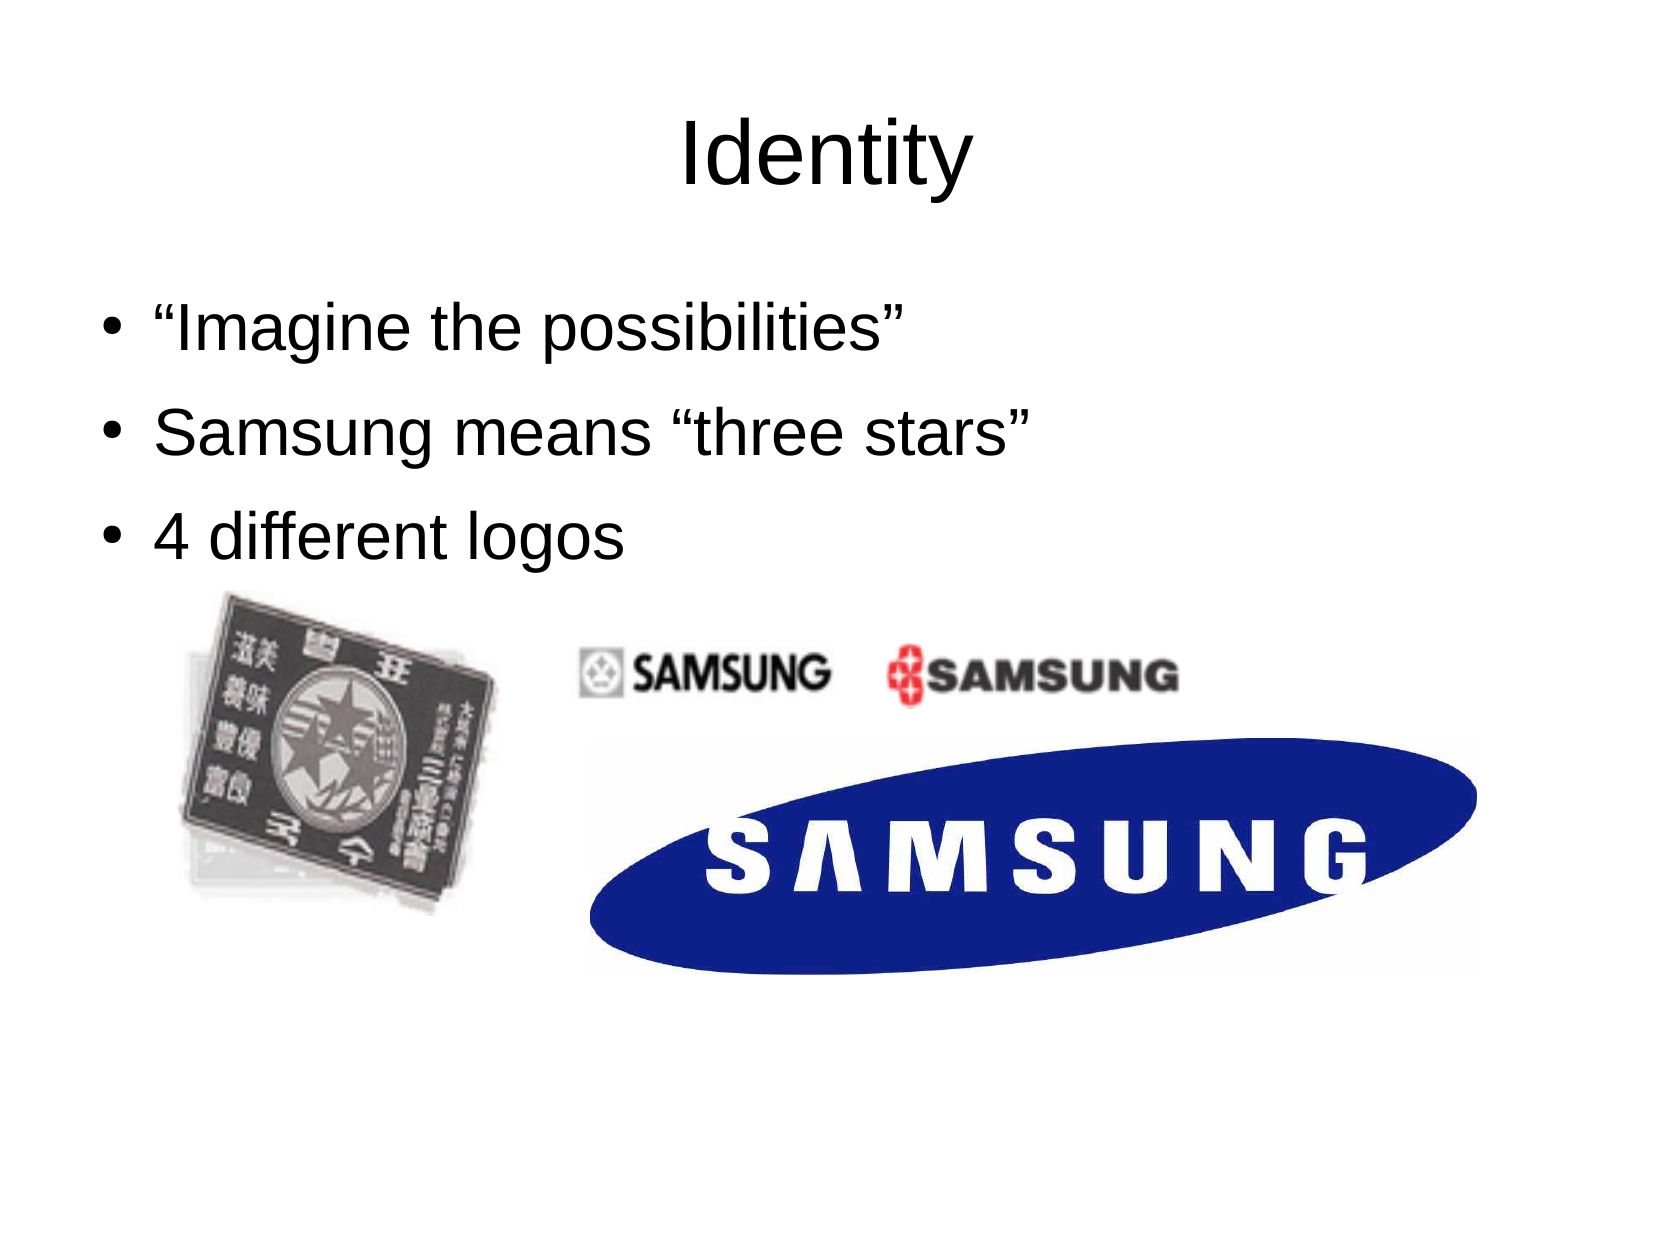

# Identity
“Imagine the possibilities”
Samsung means “three stars”
4 different logos